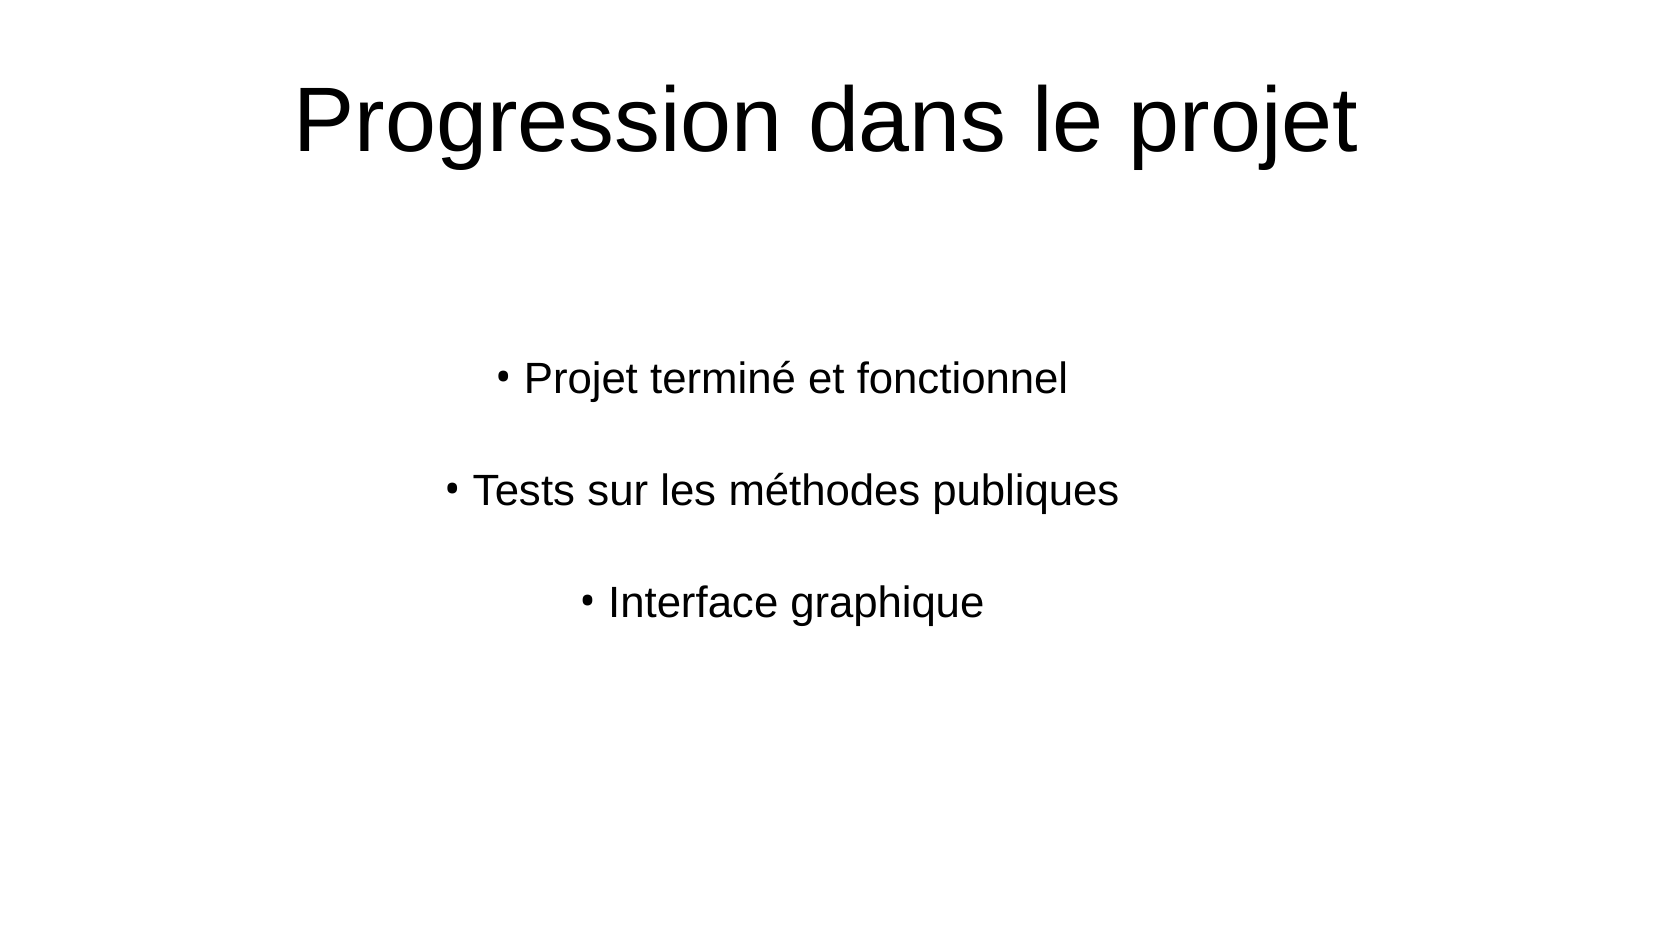

# Progression dans le projet
 Projet terminé et fonctionnel
 Tests sur les méthodes publiques
 Interface graphique